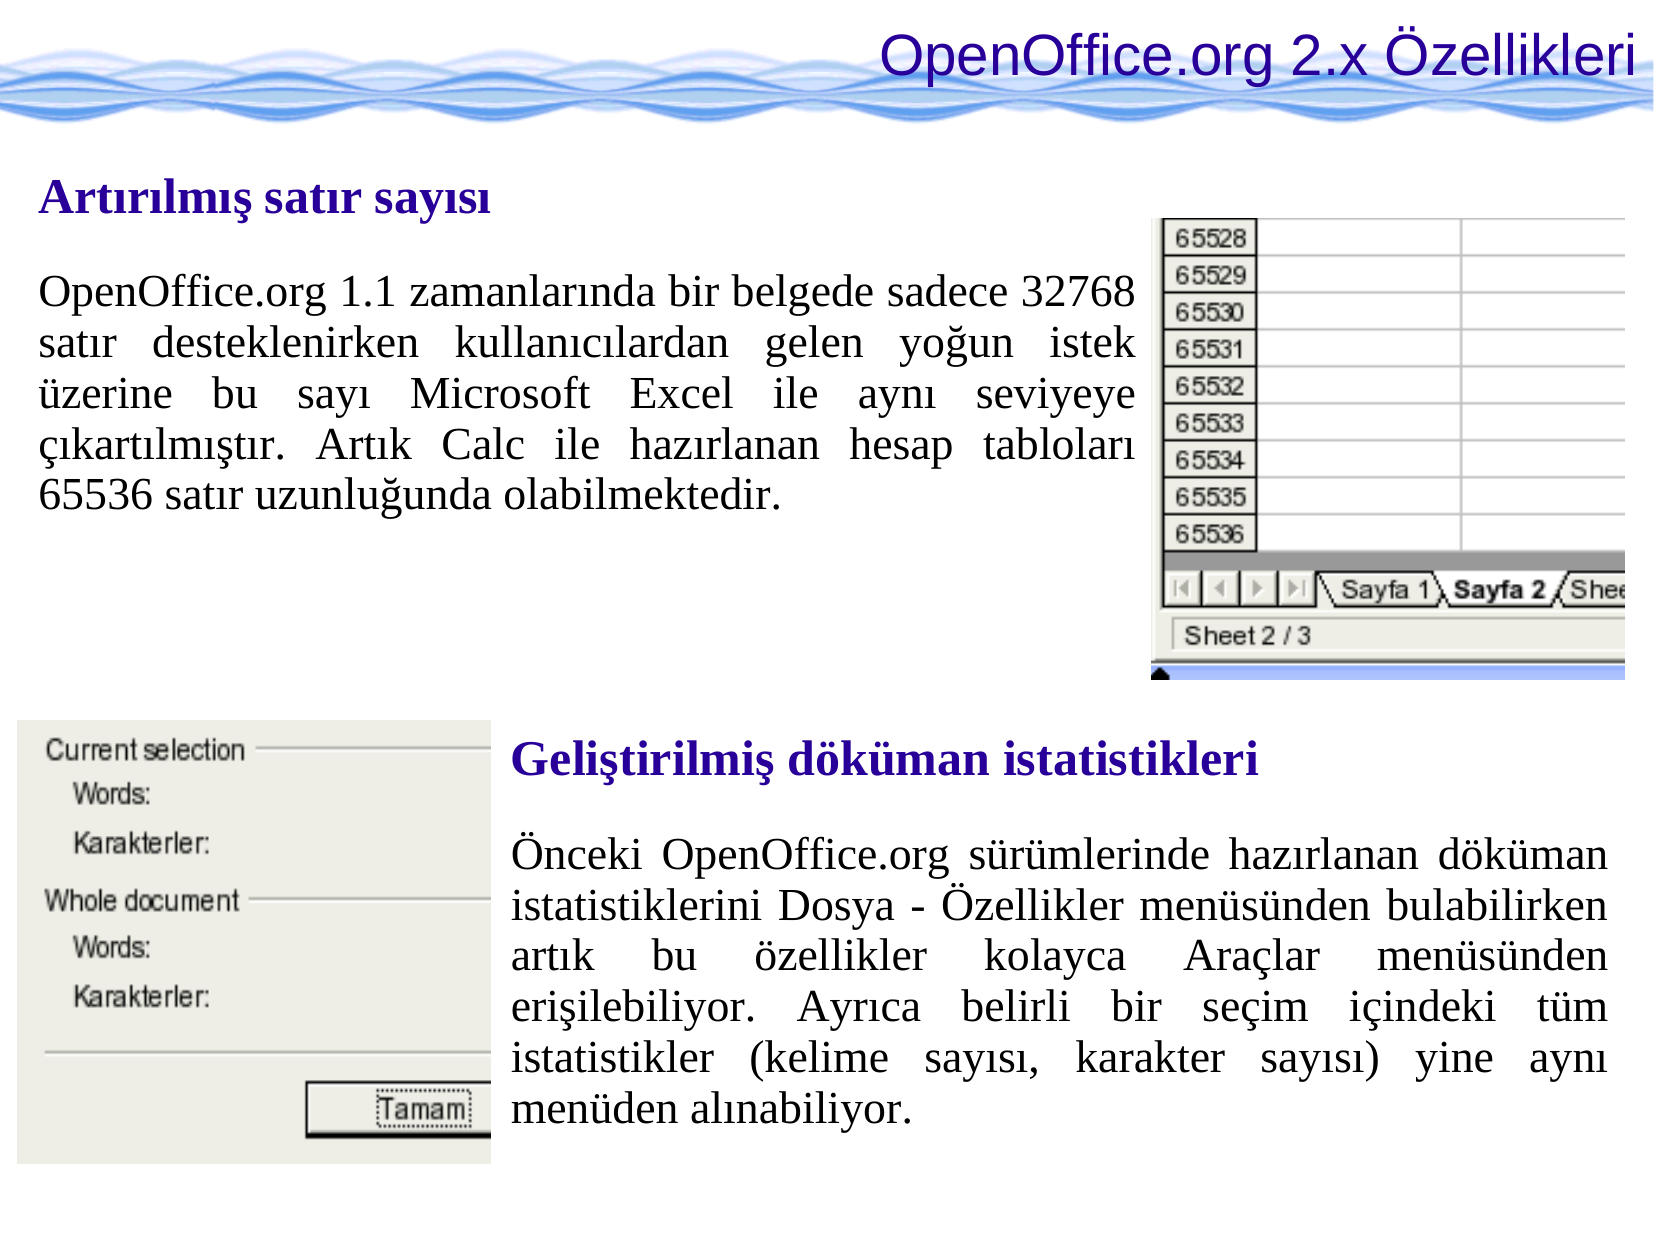

OpenOffice.org 2.x Özellikleri
Artırılmış satır sayısı
OpenOffice.org 1.1 zamanlarında bir belgede sadece 32768 satır desteklenirken kullanıcılardan gelen yoğun istek üzerine bu sayı Microsoft Excel ile aynı seviyeye çıkartılmıştır. Artık Calc ile hazırlanan hesap tabloları 65536 satır uzunluğunda olabilmektedir.
Geliştirilmiş döküman istatistikleri
Önceki OpenOffice.org sürümlerinde hazırlanan döküman istatistiklerini Dosya - Özellikler menüsünden bulabilirken artık bu özellikler kolayca Araçlar menüsünden erişilebiliyor. Ayrıca belirli bir seçim içindeki tüm istatistikler (kelime sayısı, karakter sayısı) yine aynı menüden alınabiliyor.